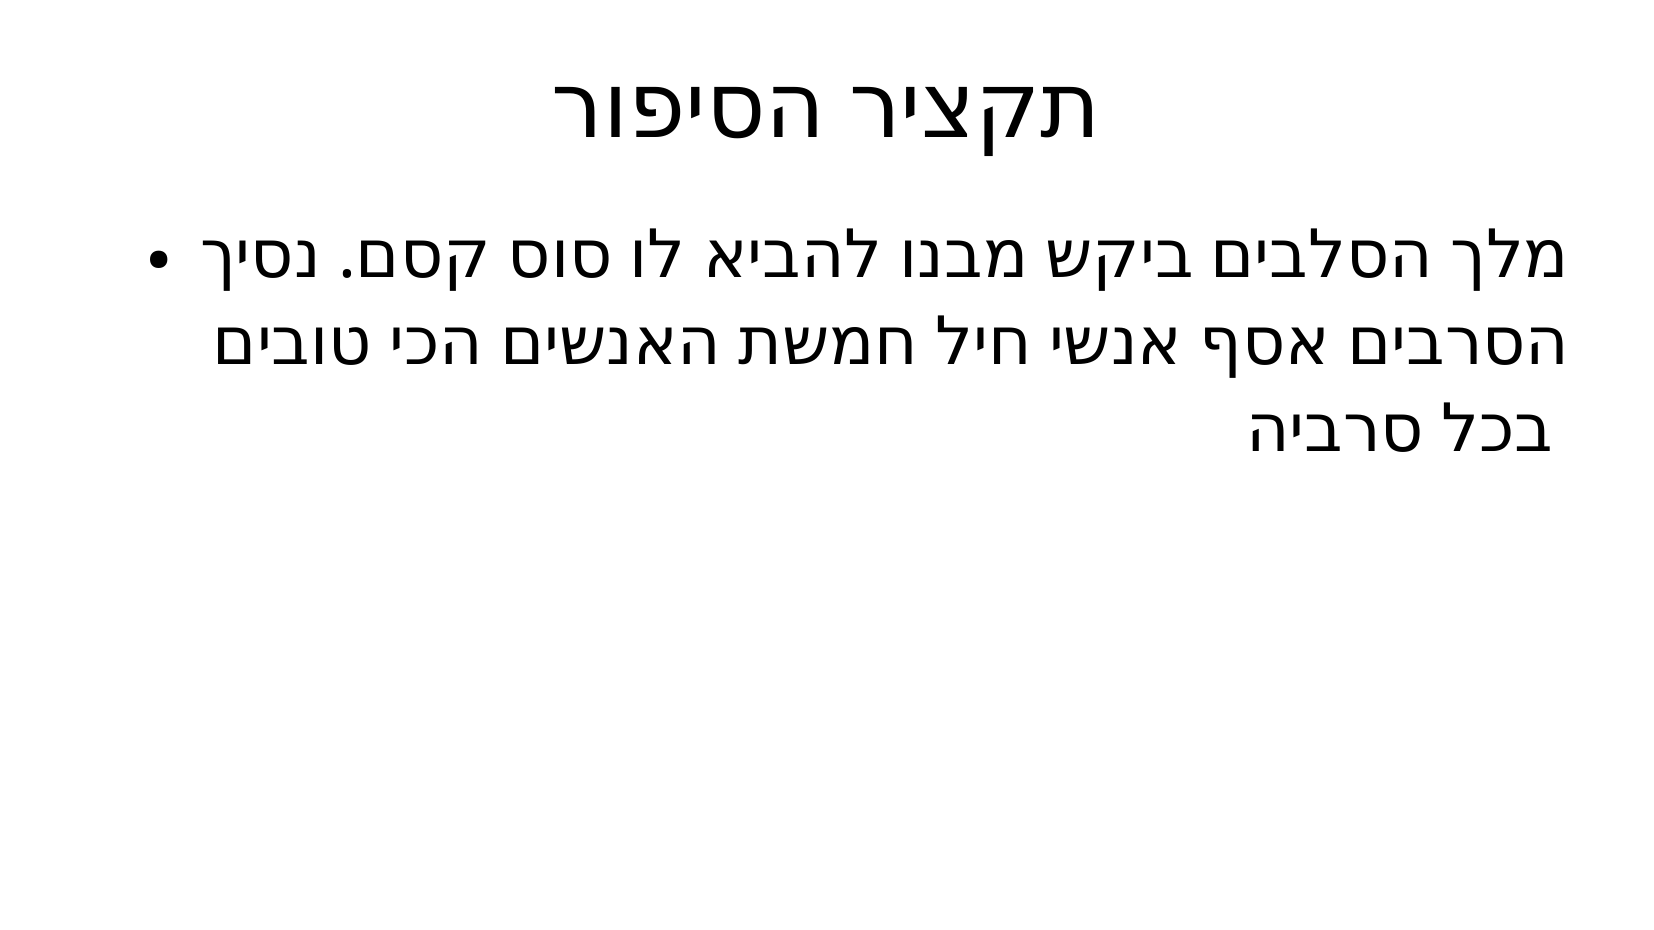

# תקציר הסיפור
מלך הסלבים ביקש מבנו להביא לו סוס קסם. נסיך הסרבים אסף אנשי חיל חמשת האנשים הכי טובים בכל סרביה